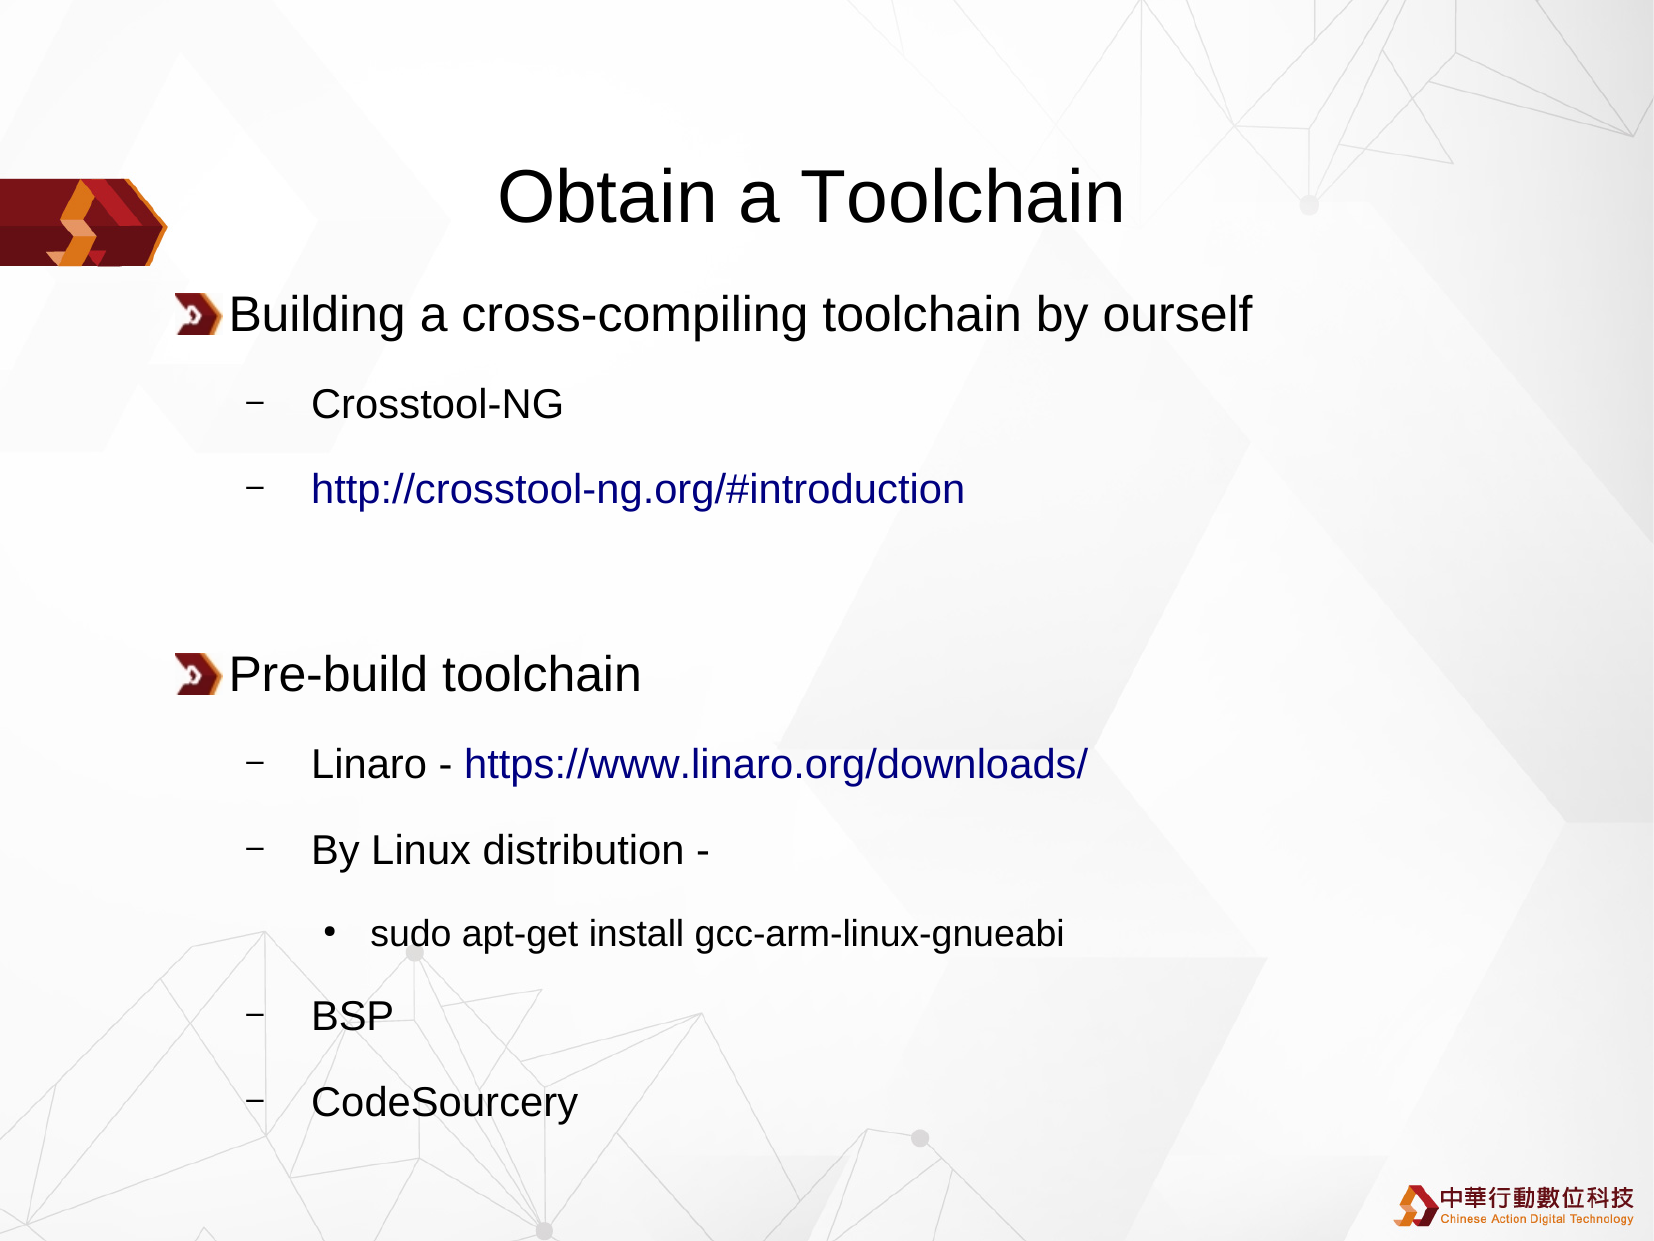

# Obtain a Toolchain
Building a cross-compiling toolchain by ourself
 Crosstool-NG
 http://crosstool-ng.org/#introduction
Pre-build toolchain
 Linaro - https://www.linaro.org/downloads/
 By Linux distribution -
sudo apt-get install gcc-arm-linux-gnueabi
 BSP
 CodeSourcery